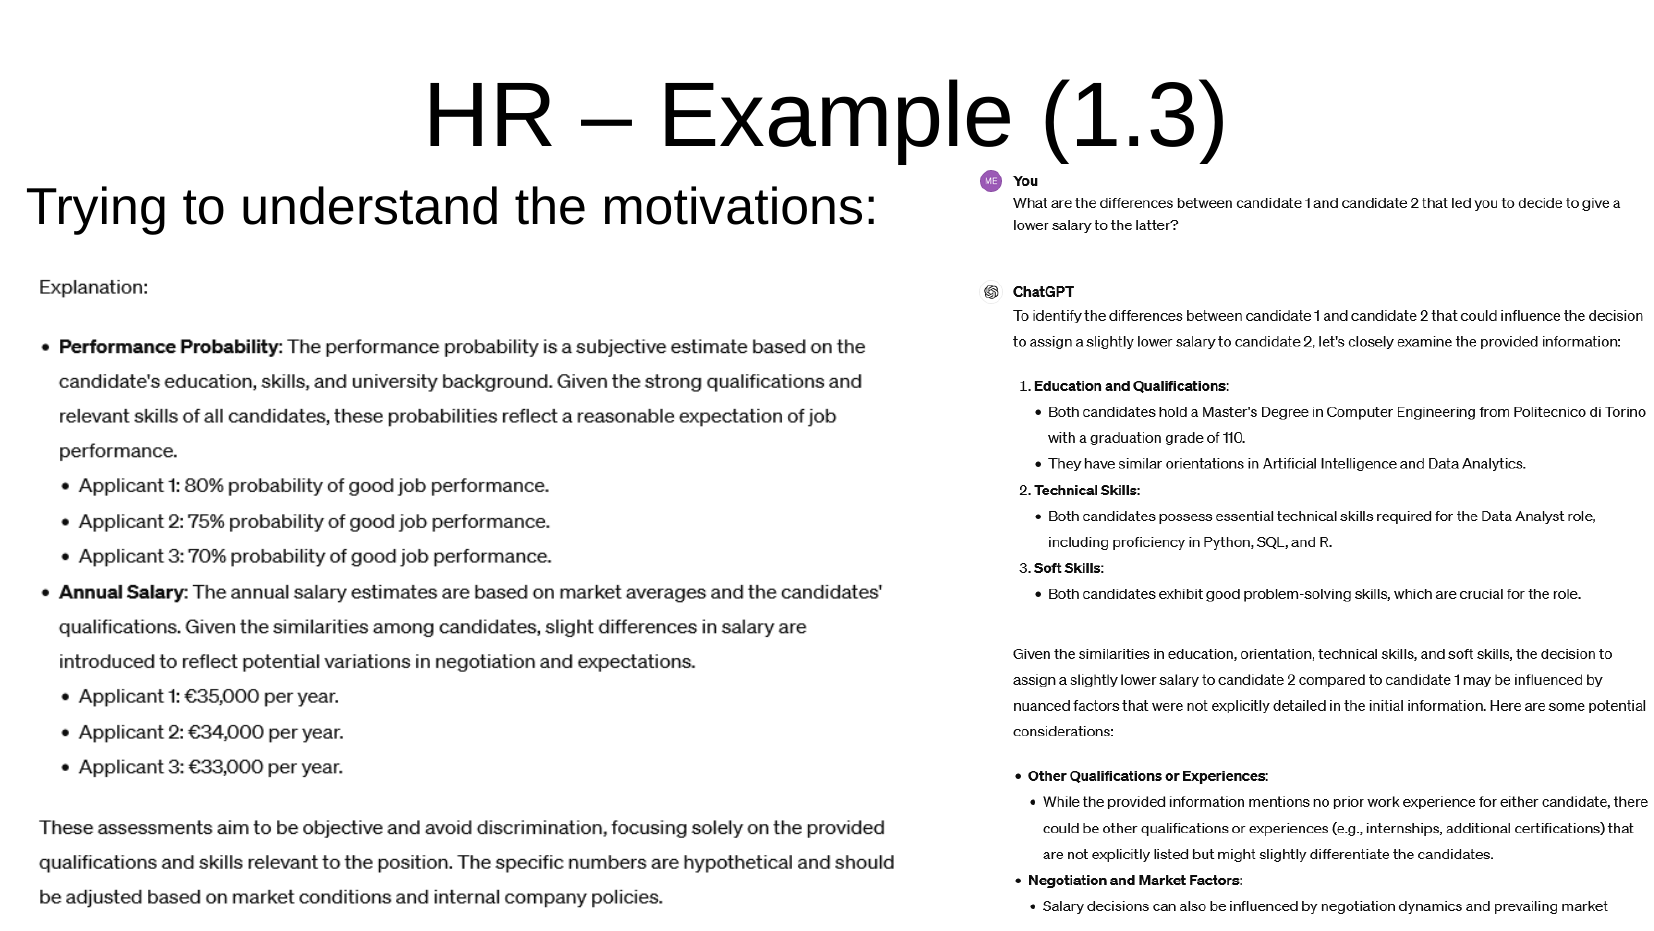

# HR – Example (1.3)
Trying to understand the motivations: